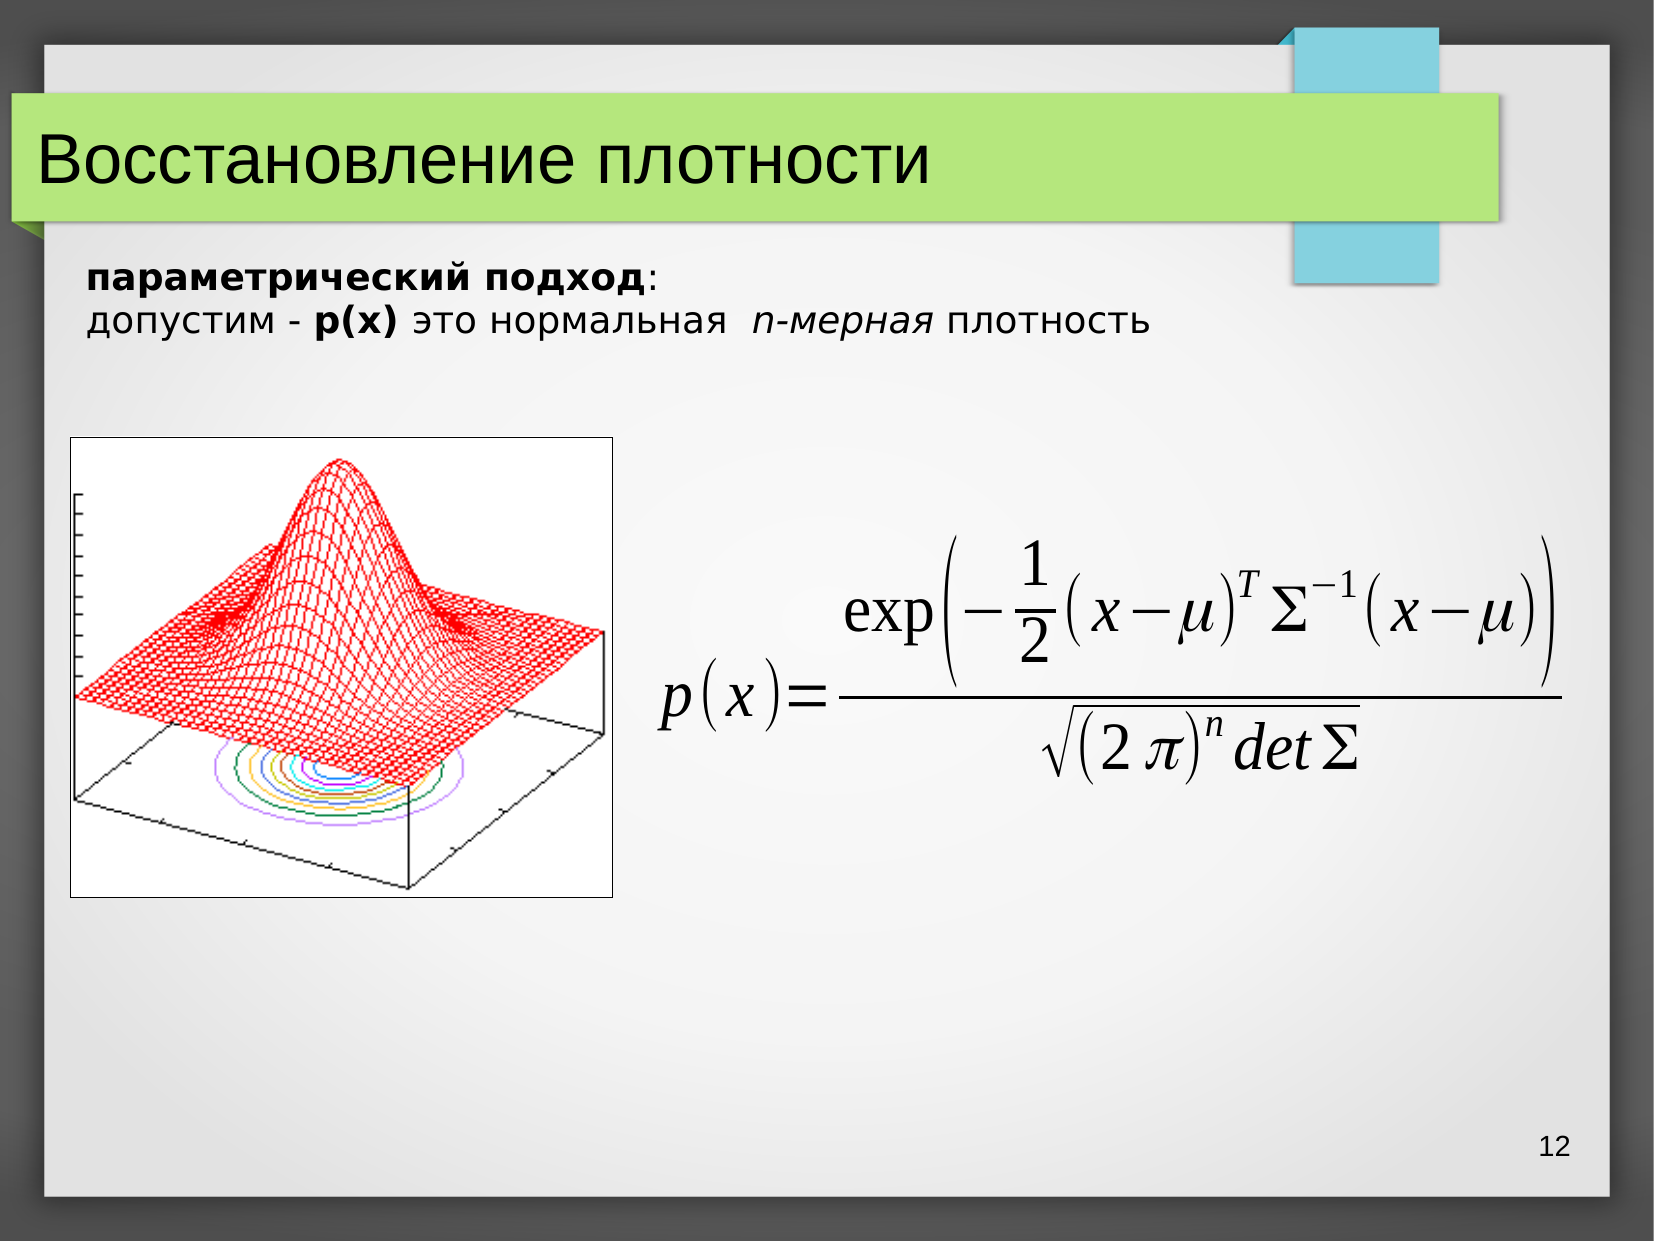

# Восстановление плотности
параметрический подход:
допустим - p(x) это нормальная n-мерная плотность
12